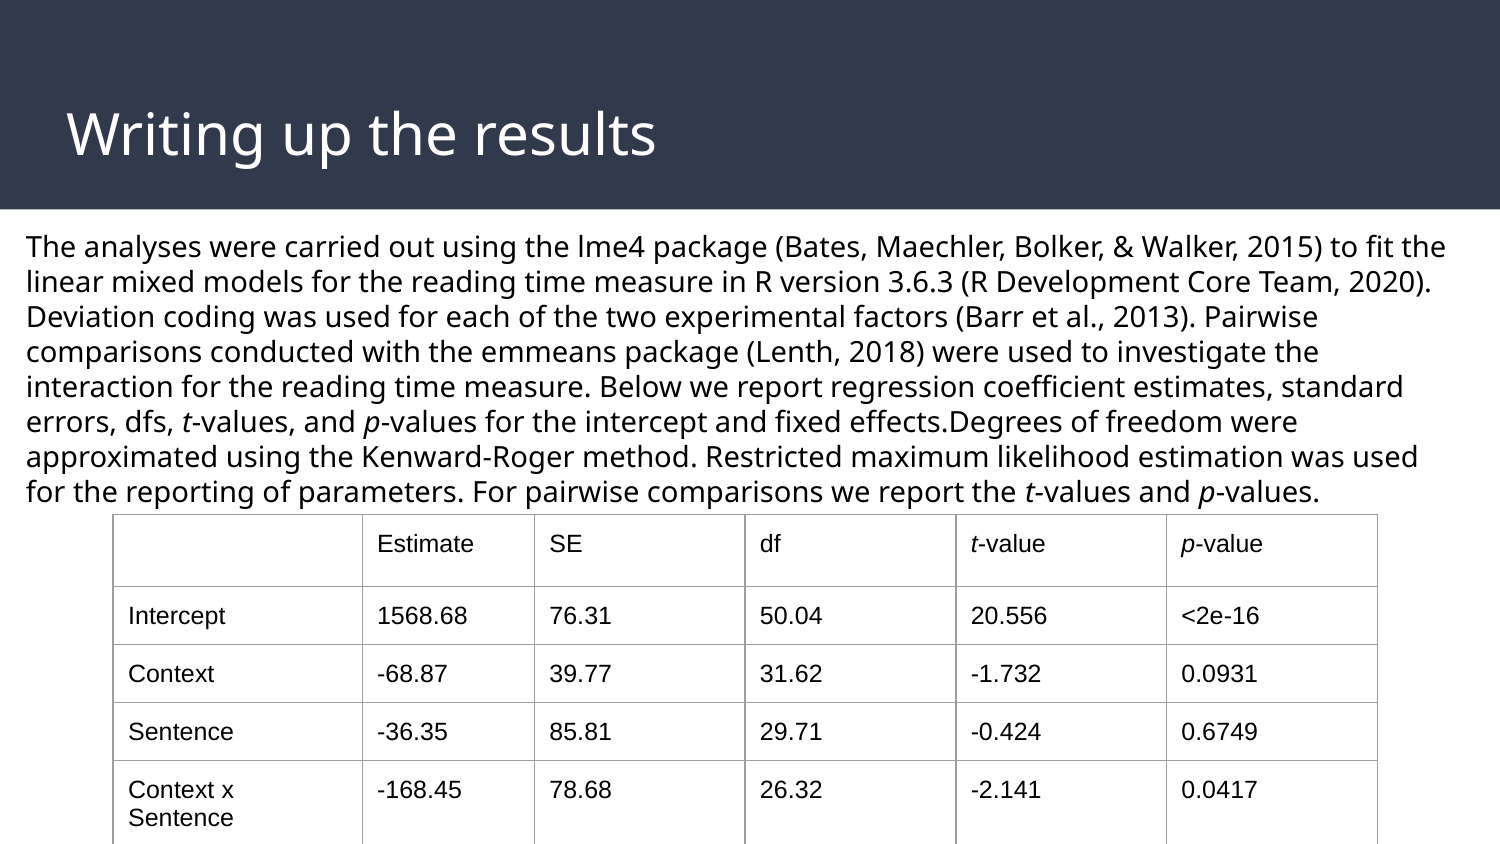

# Writing up the results
The analyses were carried out using the lme4 package (Bates, Maechler, Bolker, & Walker, 2015) to fit the linear mixed models for the reading time measure in R version 3.6.3 (R Development Core Team, 2020). Deviation coding was used for each of the two experimental factors (Barr et al., 2013). Pairwise comparisons conducted with the emmeans package (Lenth, 2018) were used to investigate the interaction for the reading time measure. Below we report regression coefficient estimates, standard errors, dfs, t-values, and p-values for the intercept and fixed effects.Degrees of freedom were approximated using the Kenward-Roger method. Restricted maximum likelihood estimation was used for the reporting of parameters. For pairwise comparisons we report the t-values and p-values.
| | Estimate | SE | df | t-value | p-value |
| --- | --- | --- | --- | --- | --- |
| Intercept | 1568.68 | 76.31 | 50.04 | 20.556 | <2e-16 |
| Context | -68.87 | 39.77 | 31.62 | -1.732 | 0.0931 |
| Sentence | -36.35 | 85.81 | 29.71 | -0.424 | 0.6749 |
| Context x Sentence | -168.45 | 78.68 | 26.32 | -2.141 | 0.0417 |